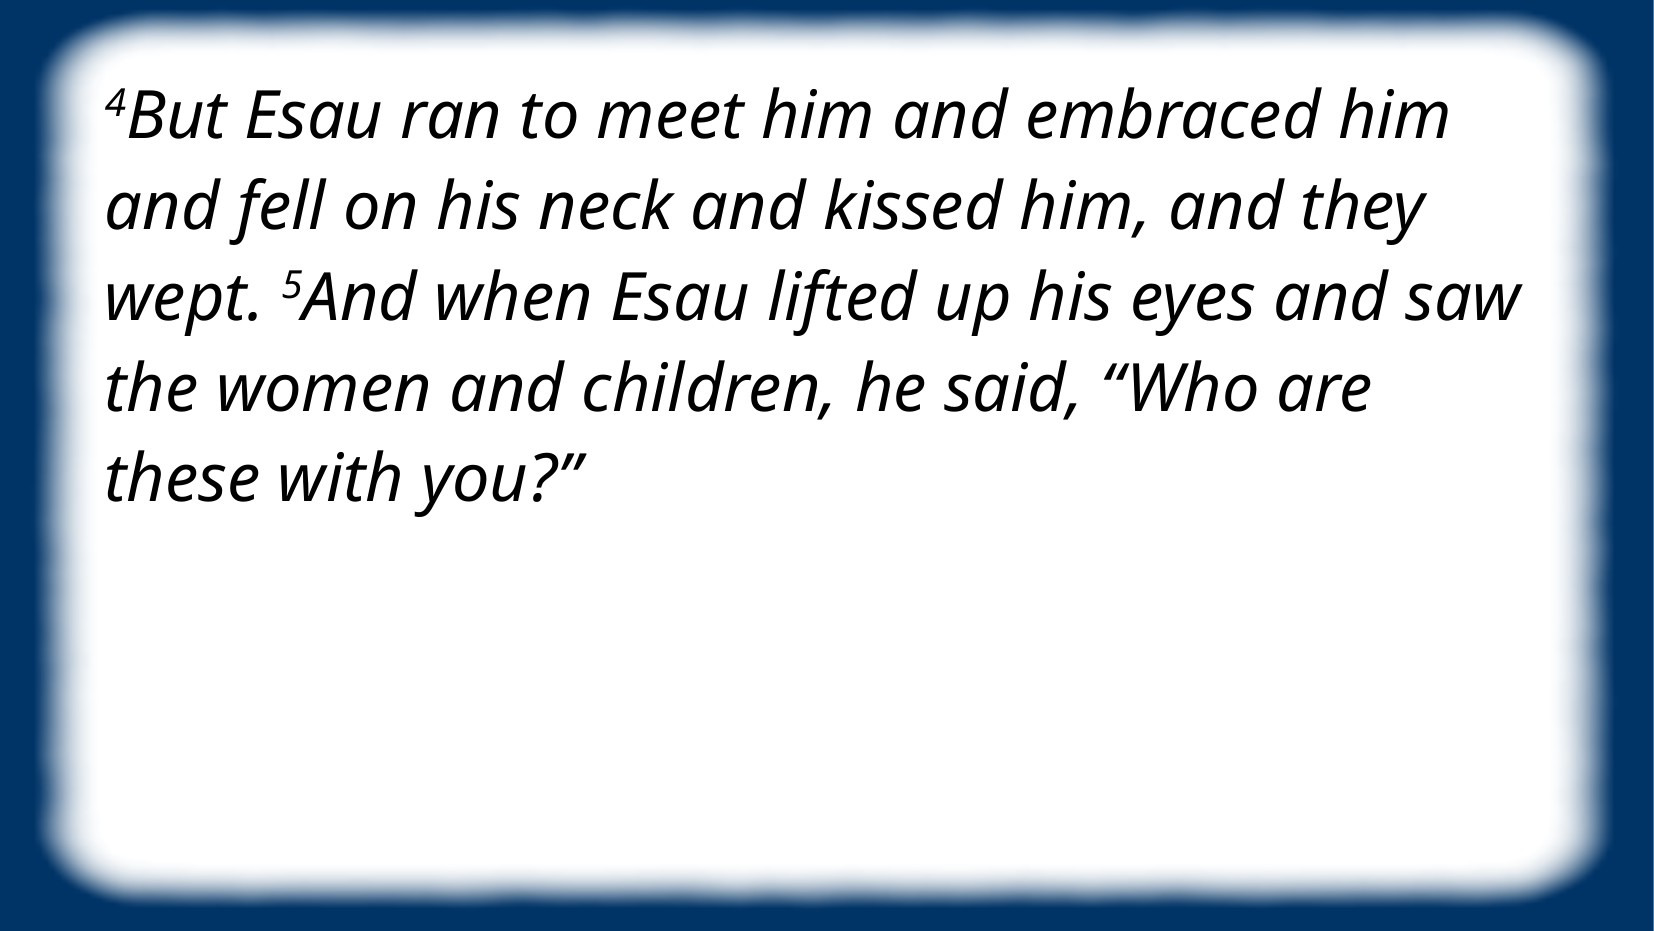

4But Esau ran to meet him and embraced him and fell on his neck and kissed him, and they wept. 5And when Esau lifted up his eyes and saw the women and children, he said, “Who are these with you?”